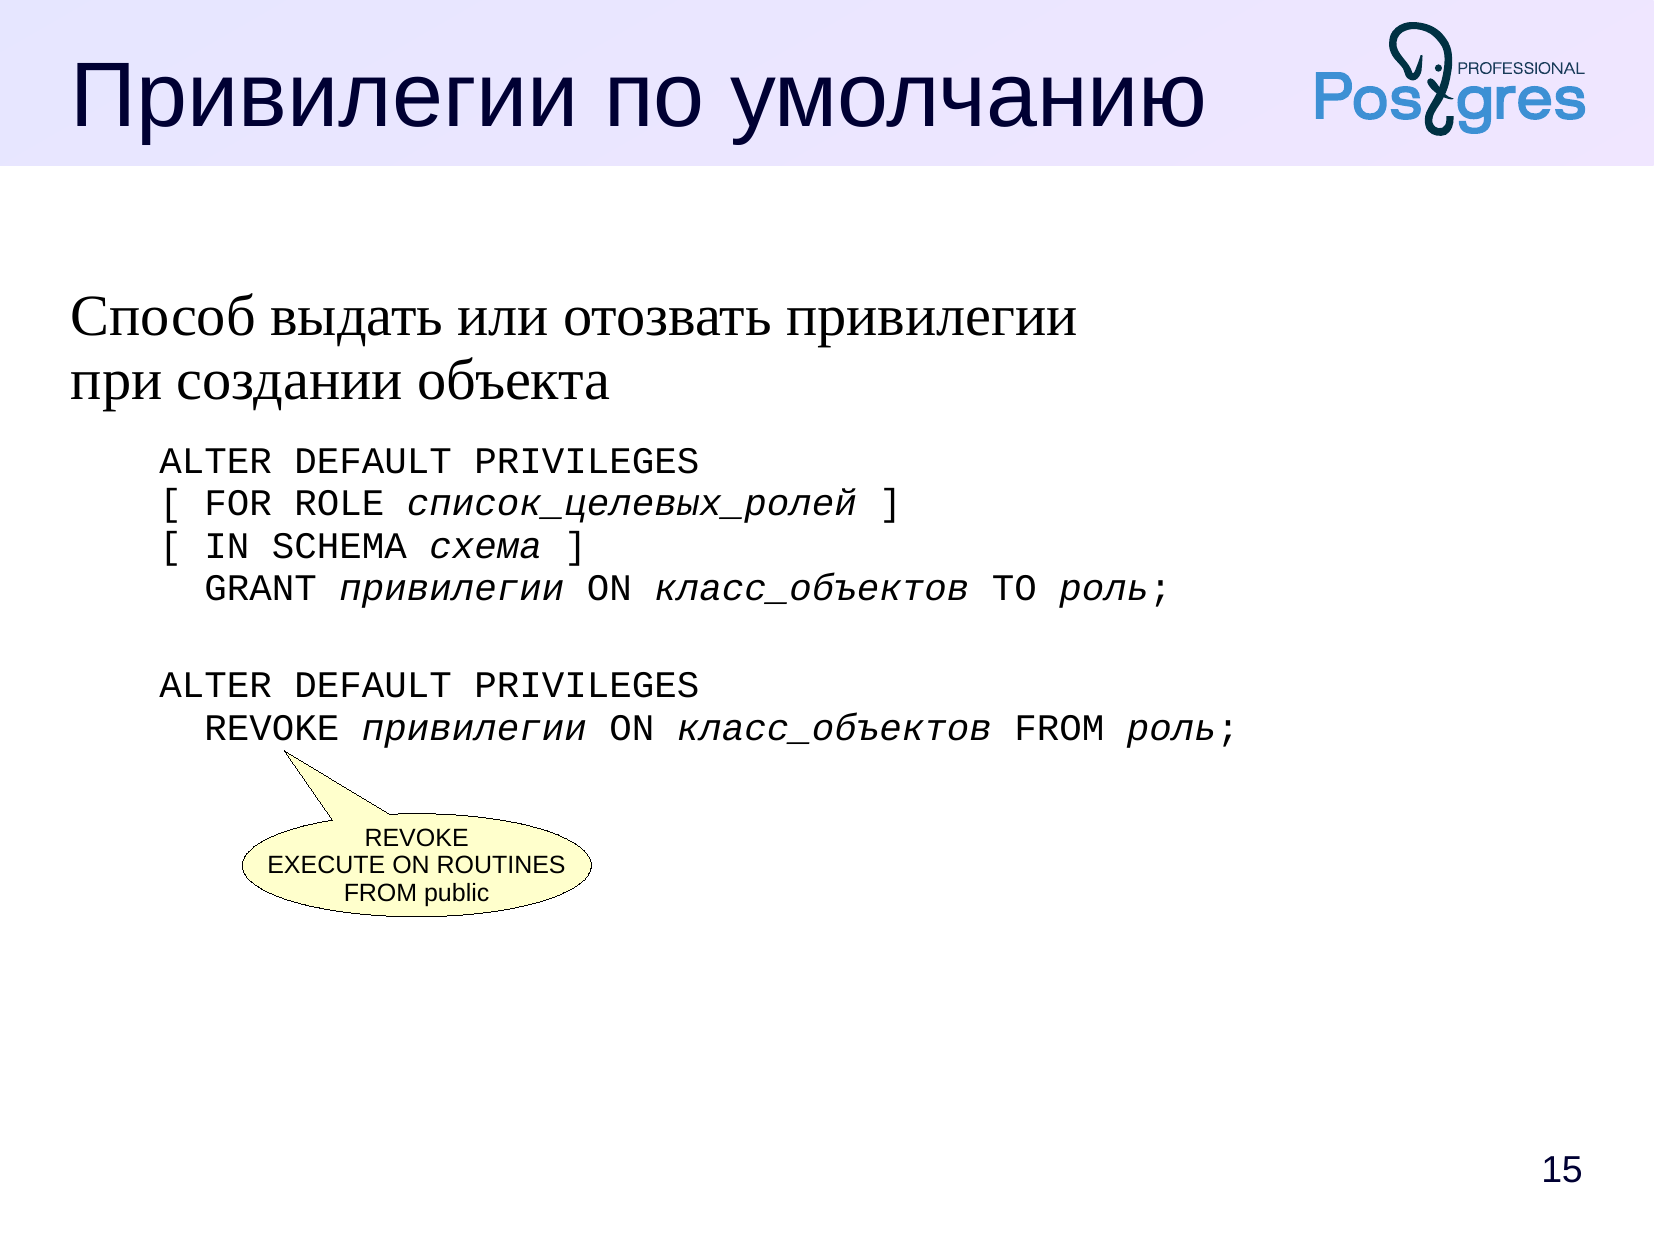

# Привилегии по умолчанию
Способ выдать или отозвать привилегии
при создании объекта
ALTER DEFAULT PRIVILEGES
[ FOR ROLE список_целевых_ролей ]
[ IN SCHEMA схема ]
 GRANT привилегии ON класс_объектов TO роль;
ALTER DEFAULT PRIVILEGES
 REVOKE привилегии ON класс_объектов FROM роль;
REVOKE
EXECUTE ON ROUTINES
FROM public